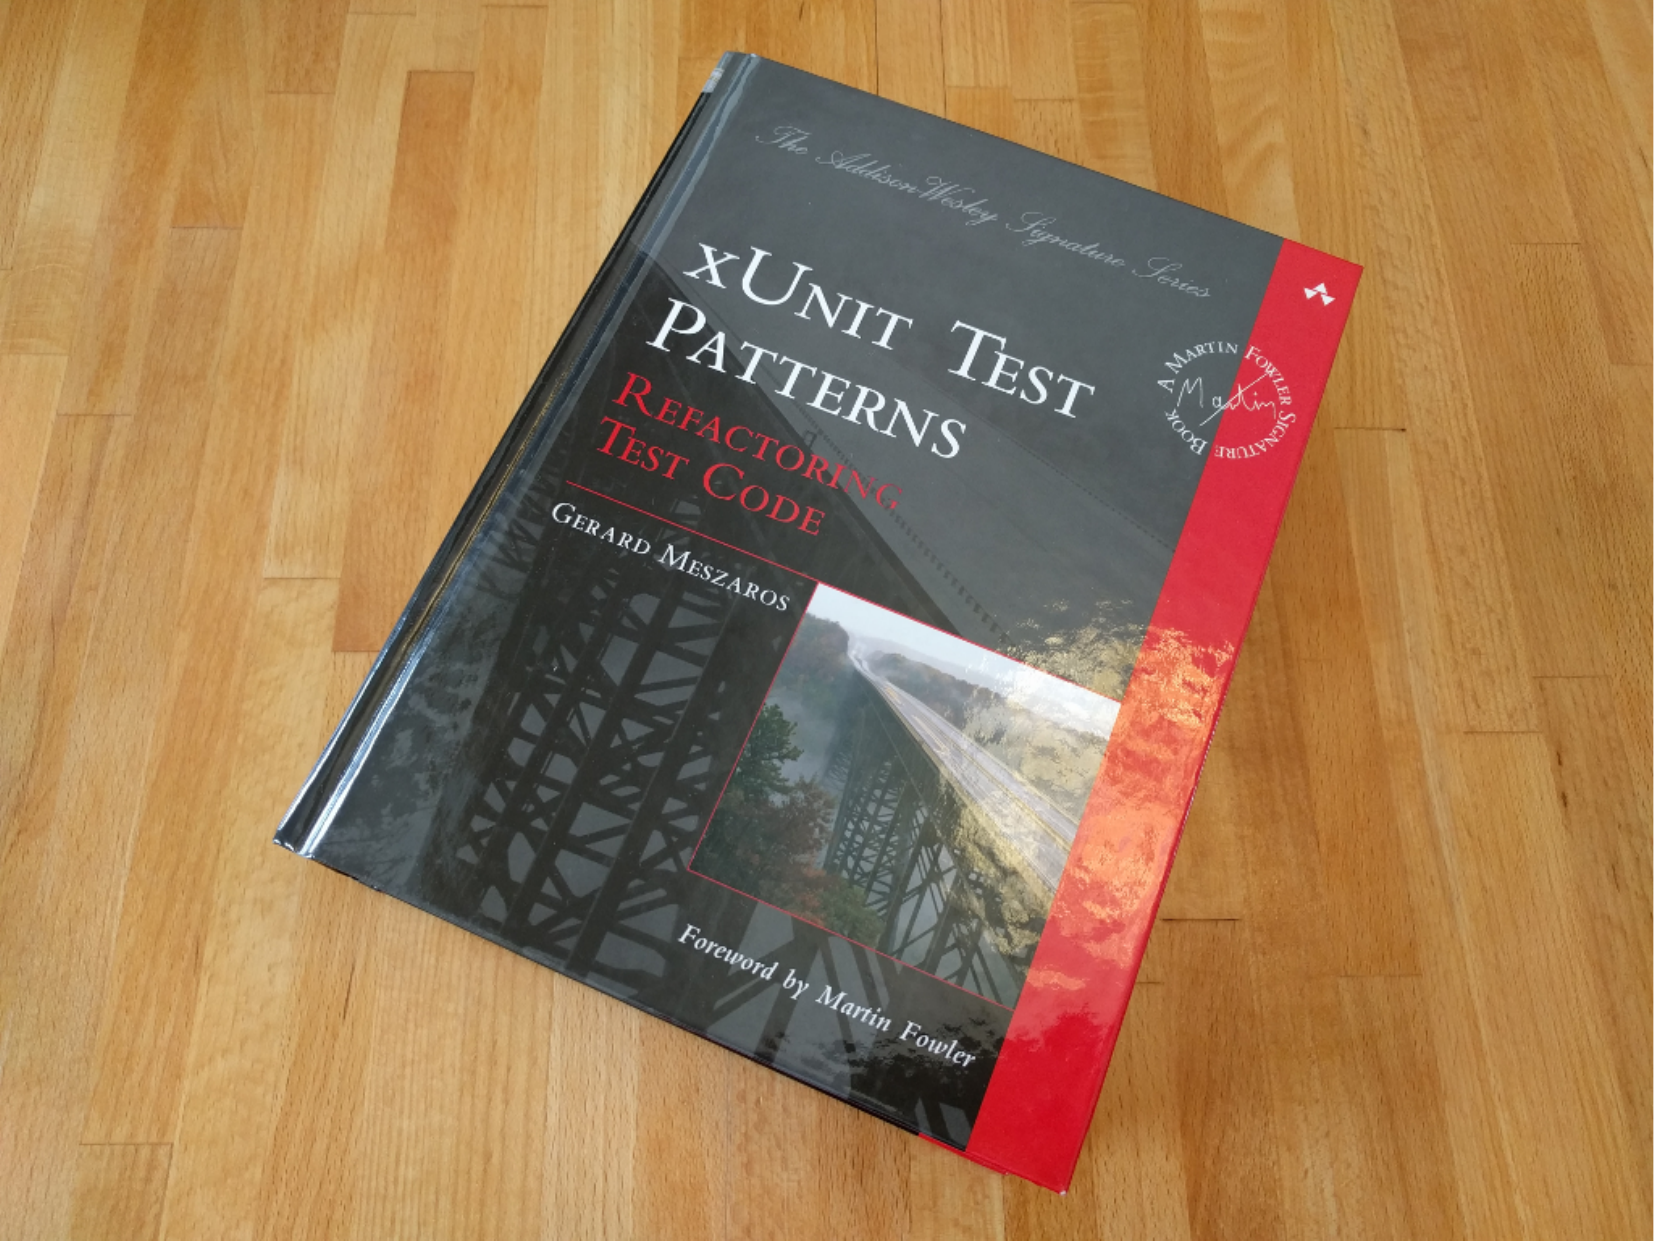

#
Advanced Design and Programming
11
© 2018 Dirk Riehle - All Rights Reserved